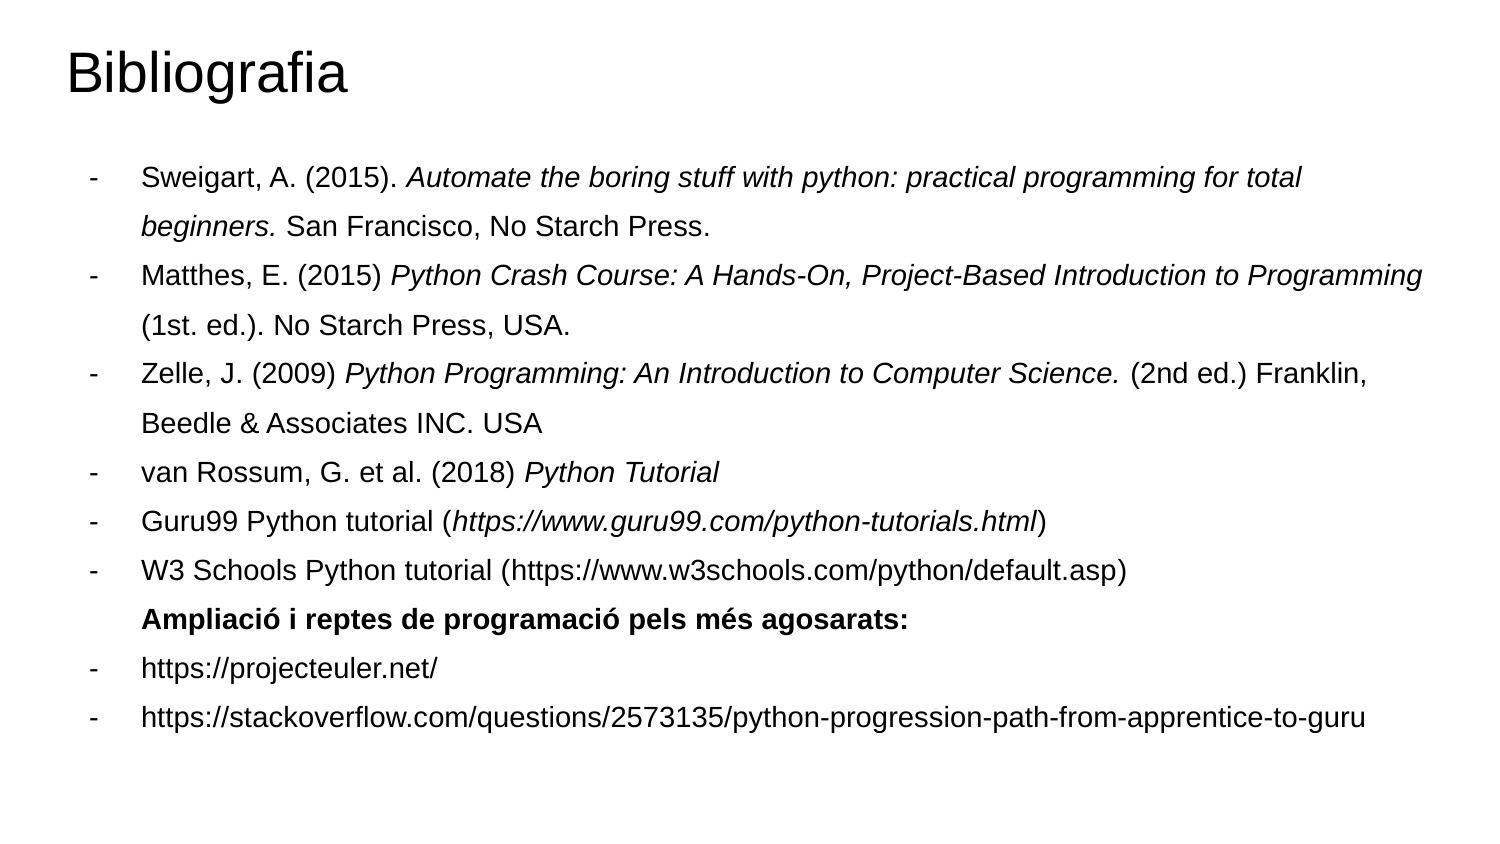

# Bibliografia
Sweigart, A. (2015). Automate the boring stuff with python: practical programming for total beginners. San Francisco, No Starch Press.
Matthes, E. (2015) Python Crash Course: A Hands-On, Project-Based Introduction to Programming (1st. ed.). No Starch Press, USA.
Zelle, J. (2009) Python Programming: An Introduction to Computer Science. (2nd ed.) Franklin, Beedle & Associates INC. USA
van Rossum, G. et al. (2018) Python Tutorial
Guru99 Python tutorial (https://www.guru99.com/python-tutorials.html)
W3 Schools Python tutorial (https://www.w3schools.com/python/default.asp)
Ampliació i reptes de programació pels més agosarats:
https://projecteuler.net/
https://stackoverflow.com/questions/2573135/python-progression-path-from-apprentice-to-guru